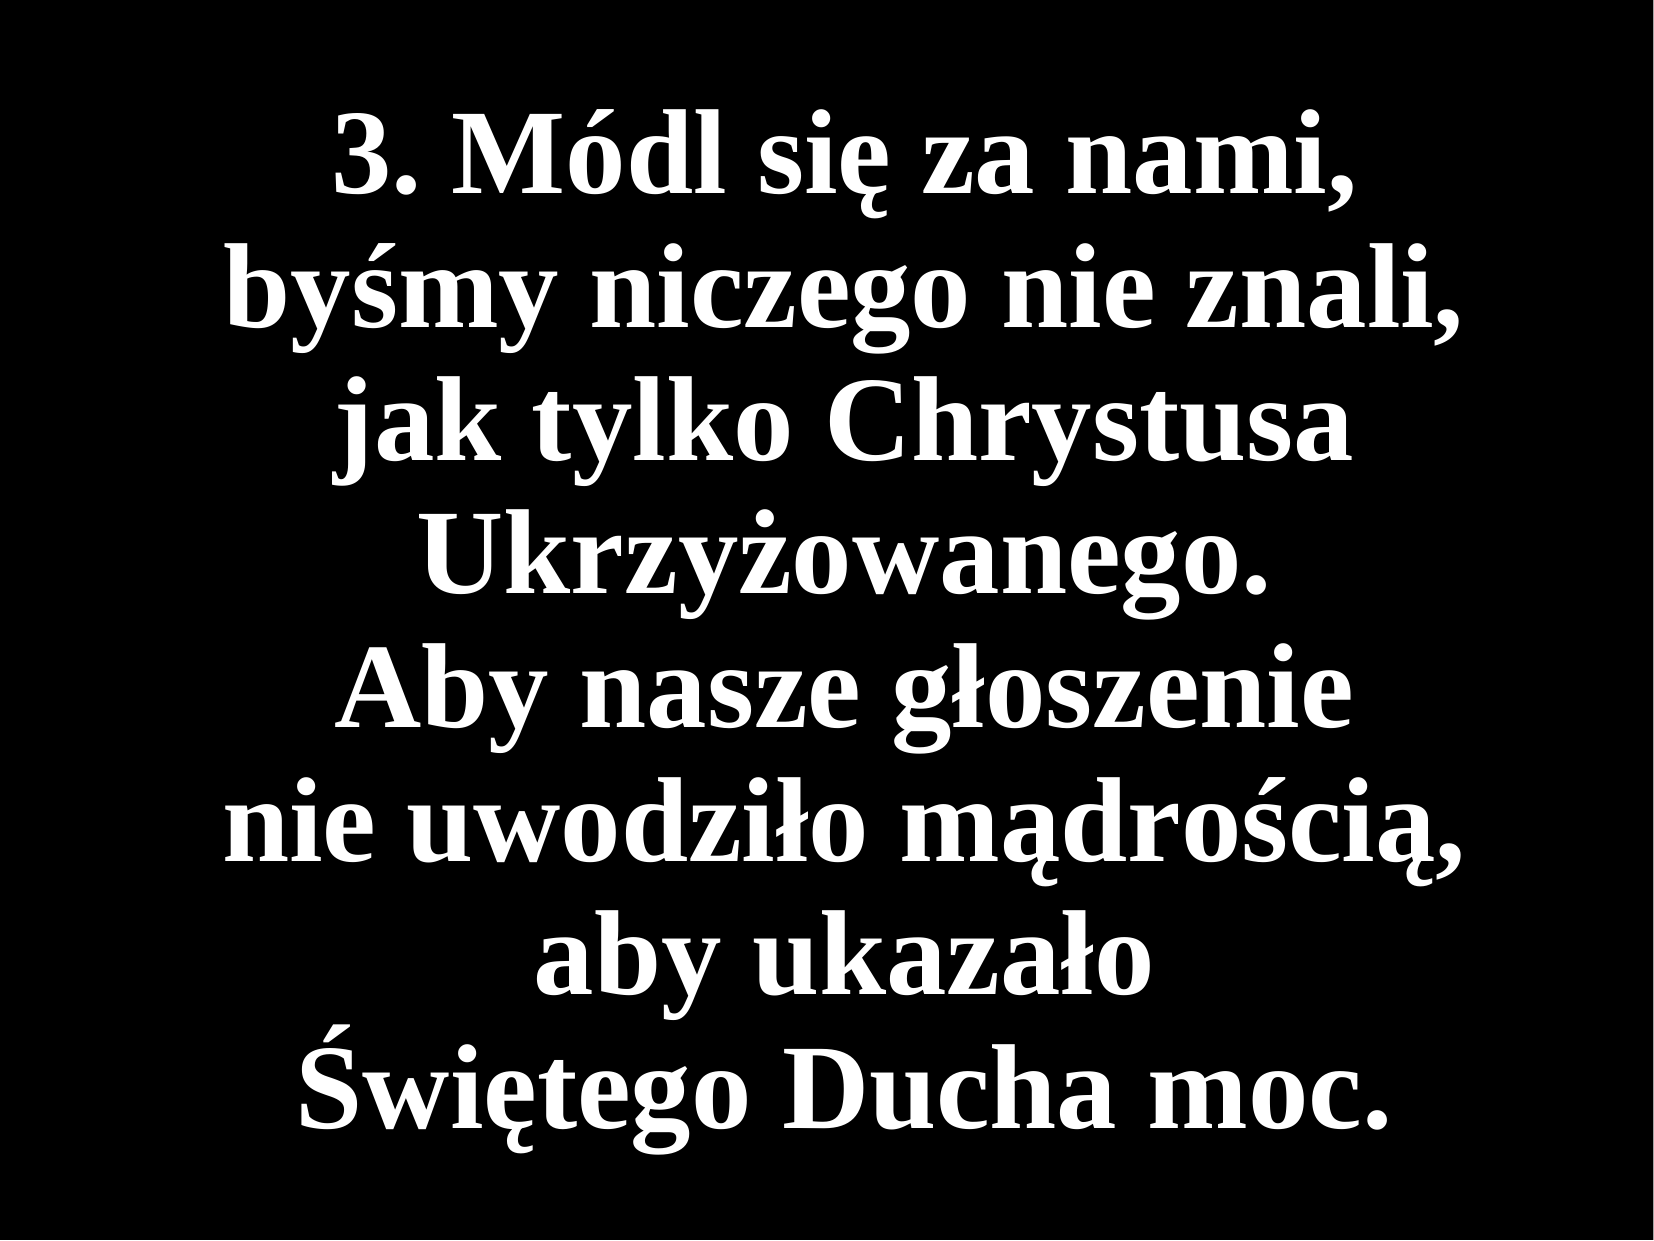

# 3. Módl się za nami,
byśmy niczego nie znali,
jak tylko Chrystusa
Ukrzyżowanego.
Aby nasze głoszenie
nie uwodziło mądrością,
aby ukazało
Świętego Ducha moc.